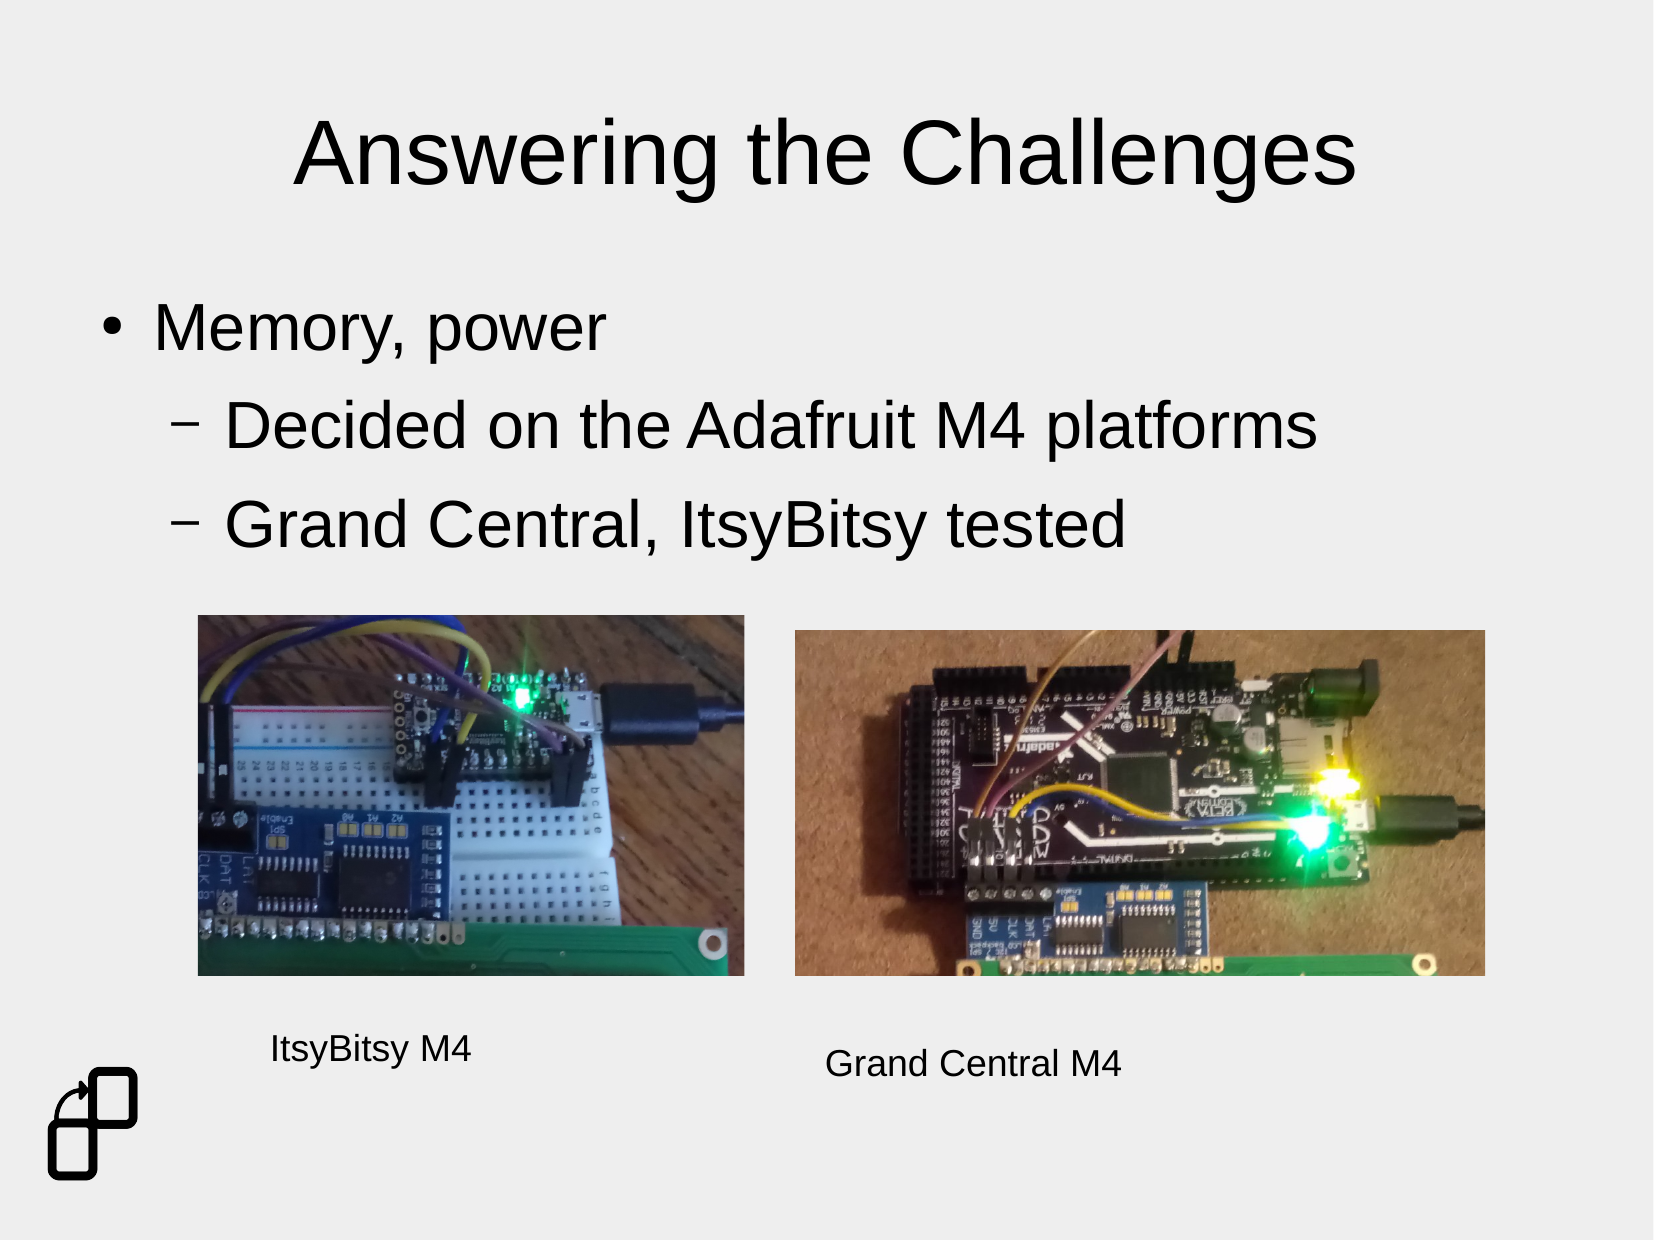

# Answering the Challenges
Memory, power
Decided on the Adafruit M4 platforms
Grand Central, ItsyBitsy tested
ItsyBitsy M4
Grand Central M4